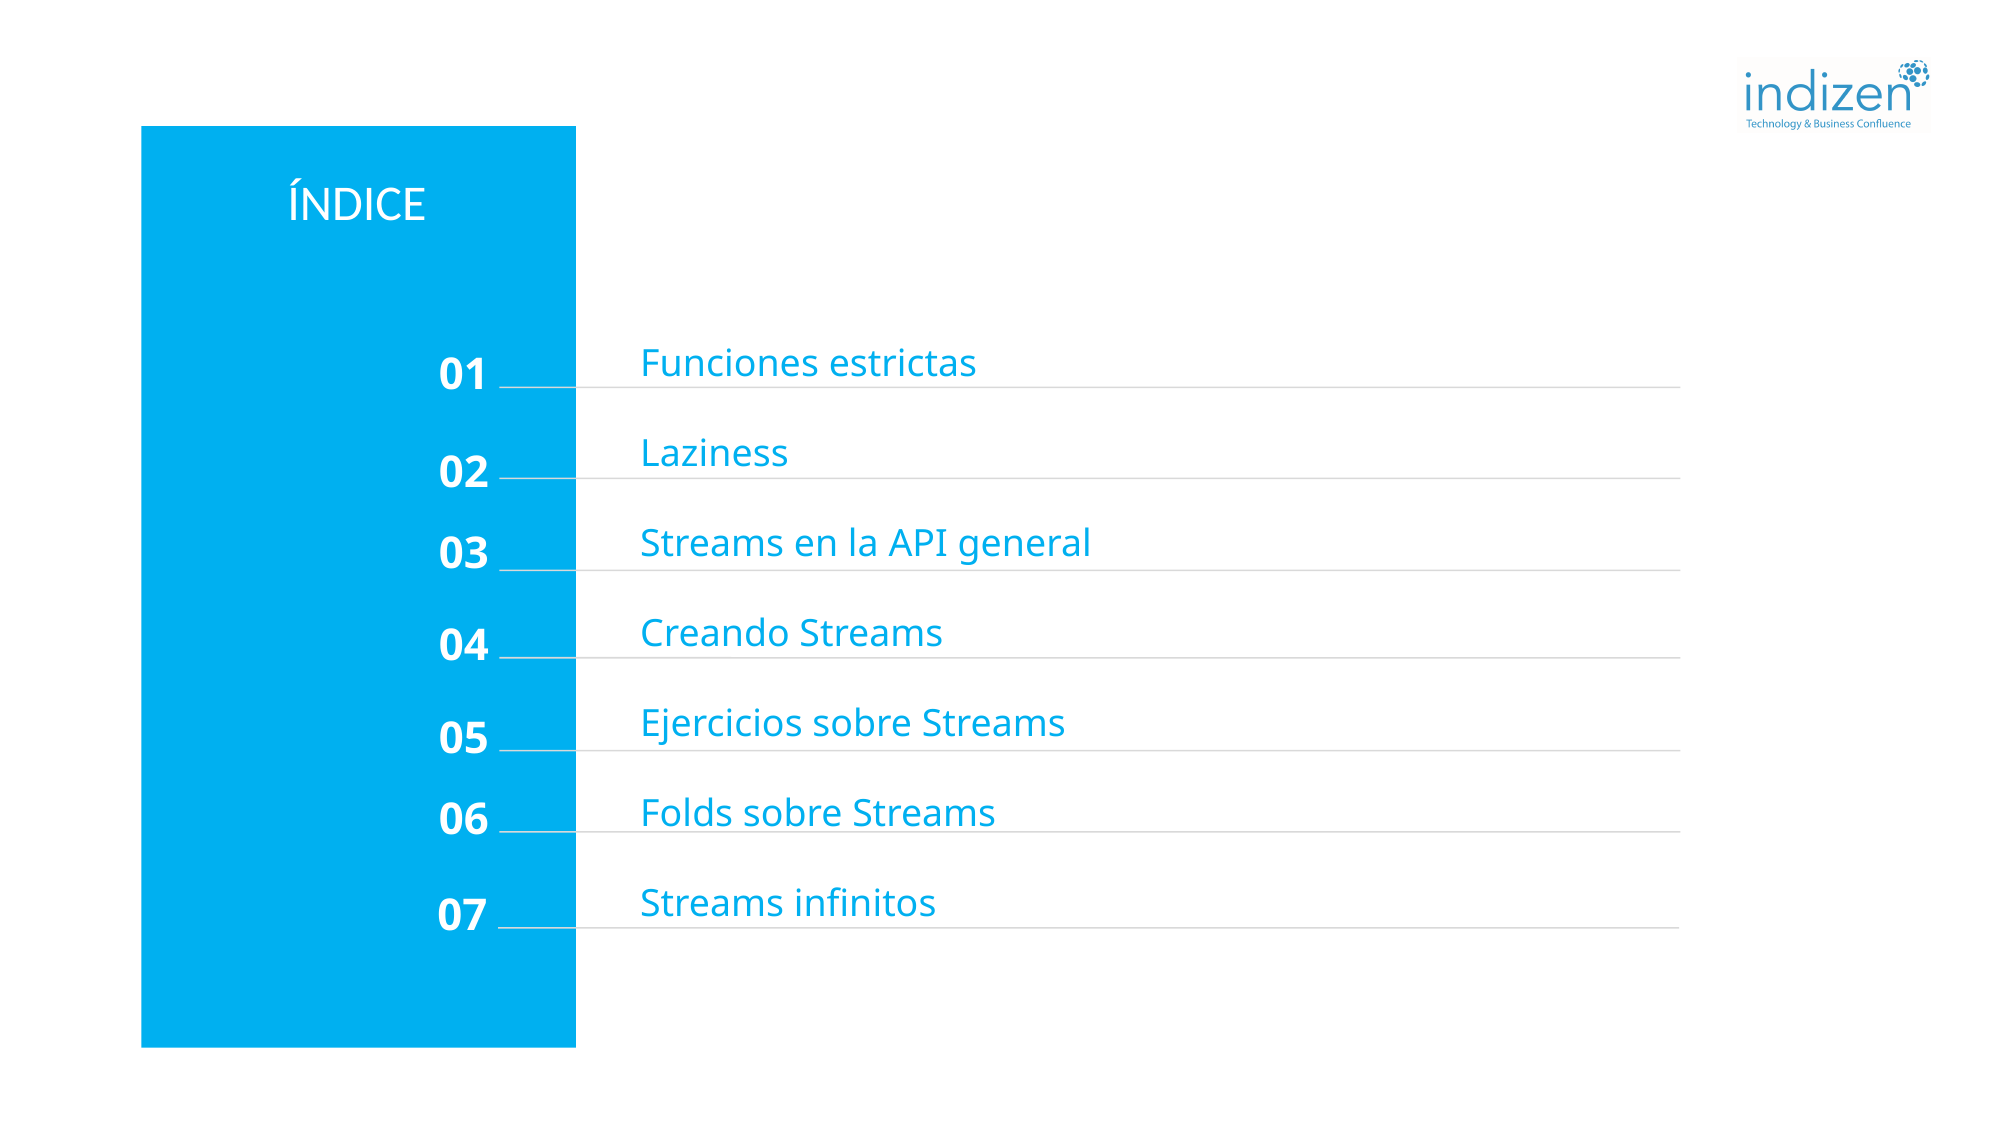

ÍNDICE
Funciones estrictas
Laziness
Streams en la API general
Creando Streams
Ejercicios sobre Streams
Folds sobre Streams
Streams infinitos
01
02
03
04
05
06
07